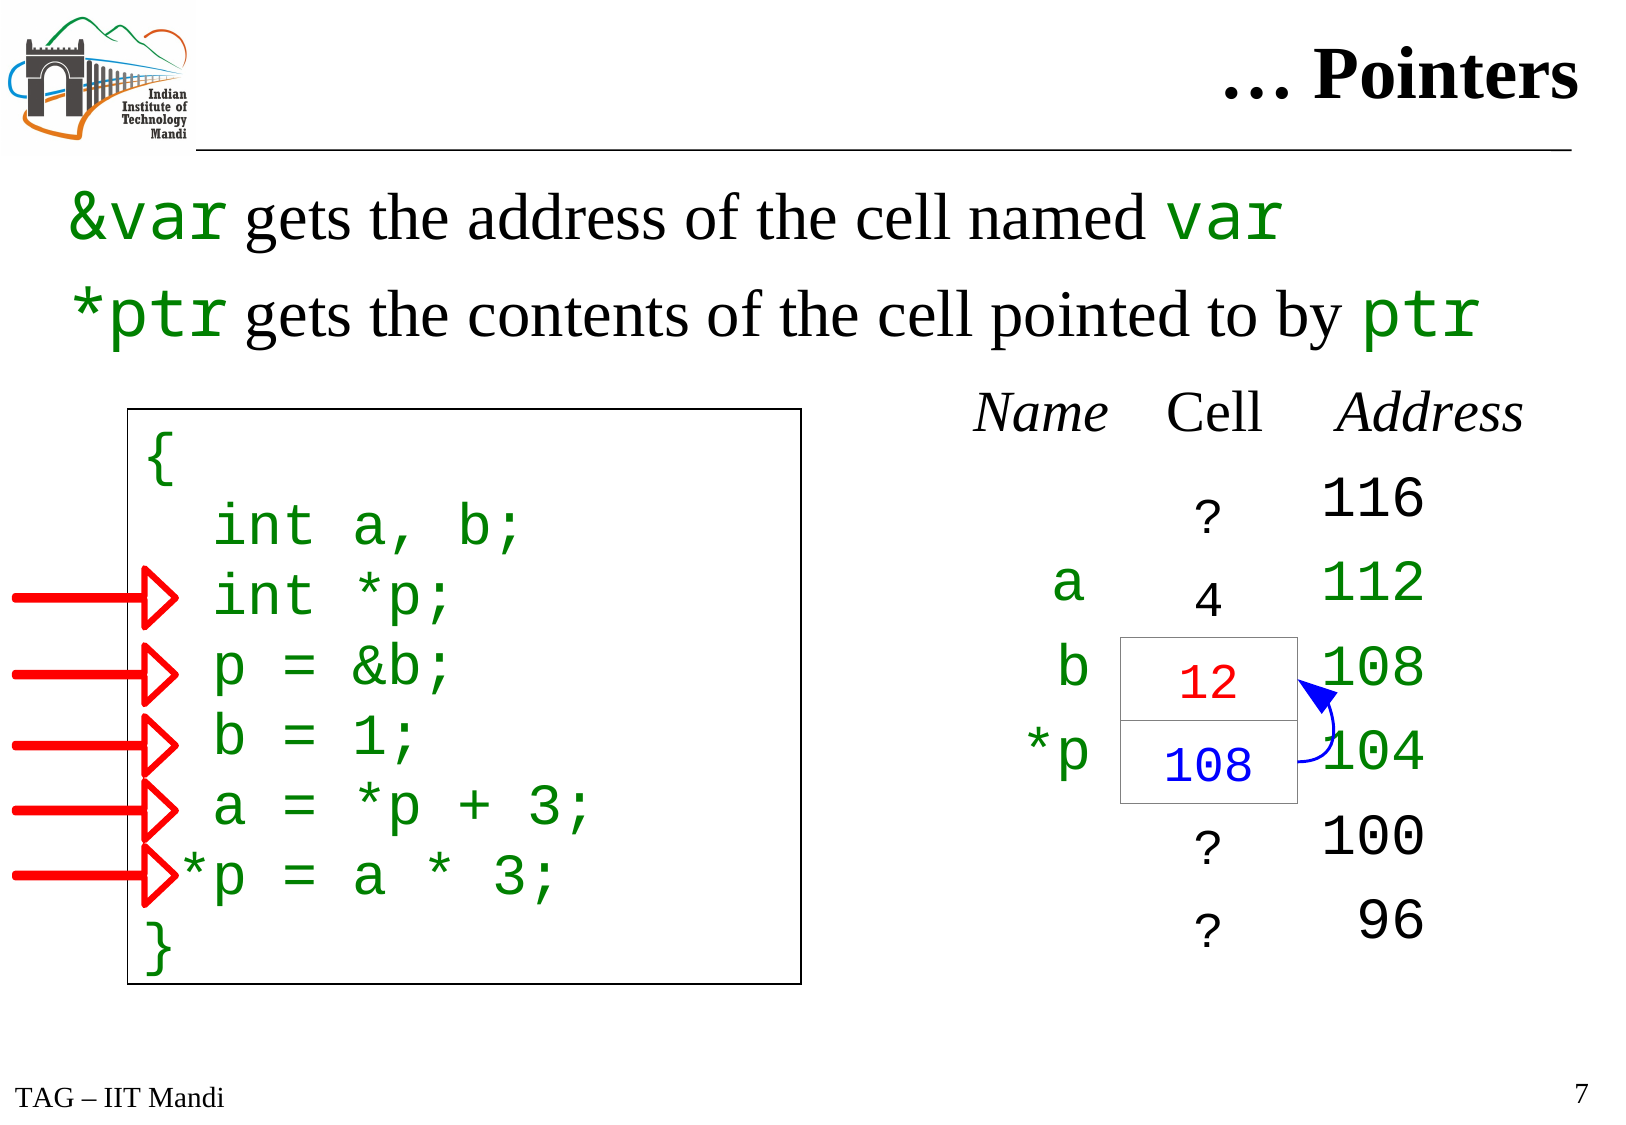

# … Pointers
&var gets the address of the cell named var
*ptr gets the contents of the cell pointed to by ptr
 Name Cell Address
 			116
 a				112
	 b				108
	*p				104
	 				100
					 96
{
 int a, b;
 int *p;
 p = &b;
 b = 1;
 a = *p + 3;
 *p = a * 3;
}
| ? |
| --- |
| ? |
| 1 |
| 108 |
| ? |
| ? |
| ? |
| --- |
| ? |
| ? |
| 108 |
| ? |
| ? |
| ? |
| --- |
| 4 |
| 12 |
| 108 |
| ? |
| ? |
| ? |
| --- |
| ? |
| ? |
| ? |
| ? |
| ? |
| ? |
| --- |
| 4 |
| 1 |
| 108 |
| ? |
| ? |